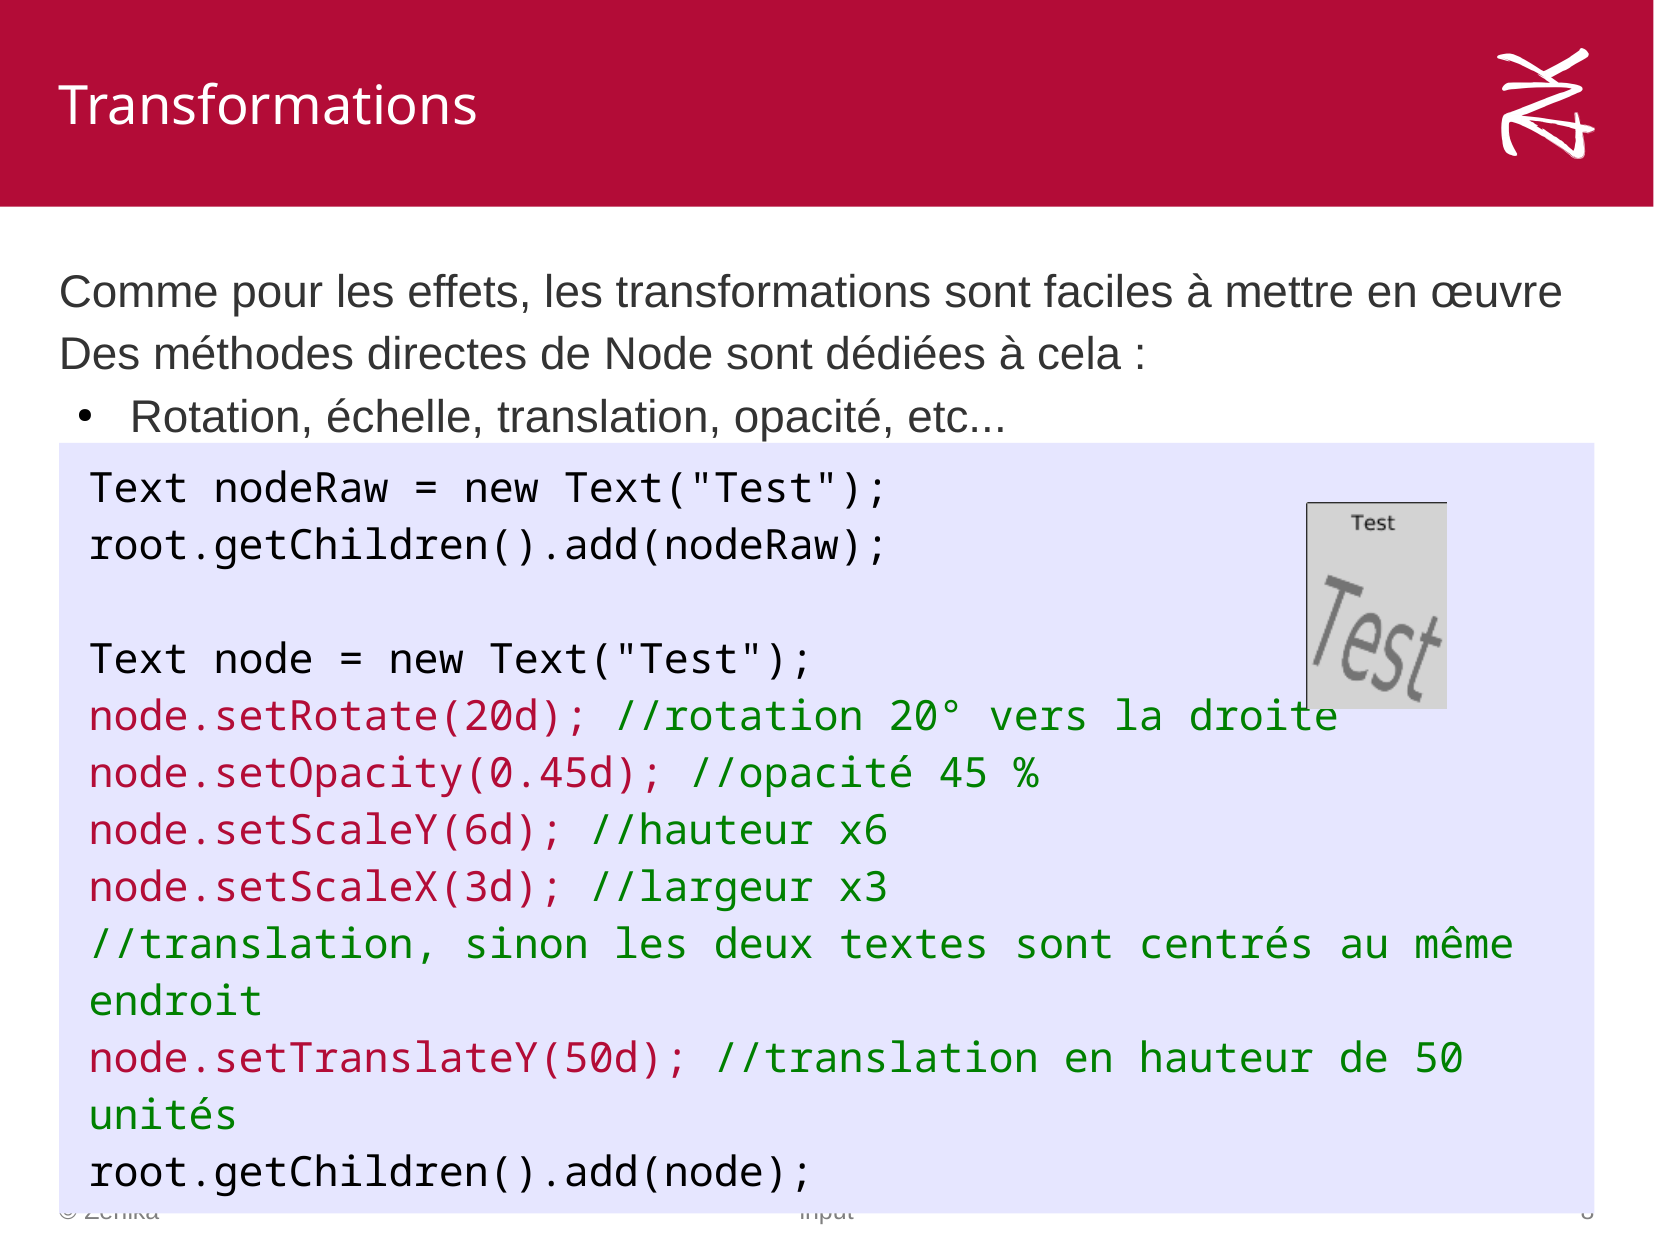

# Transformations
Comme pour les effets, les transformations sont faciles à mettre en œuvre
Des méthodes directes de Node sont dédiées à cela :
Rotation, échelle, translation, opacité, etc...
A noter : une transformation peut faire sortir un nœud de la zone qui lui a été assignée par son conteneur
Text nodeRaw = new Text("Test");
root.getChildren().add(nodeRaw);
Text node = new Text("Test");
node.setRotate(20d); //rotation 20° vers la droite
node.setOpacity(0.45d); //opacité 45 %
node.setScaleY(6d); //hauteur x6
node.setScaleX(3d); //largeur x3
//translation, sinon les deux textes sont centrés au même endroit
node.setTranslateY(50d); //translation en hauteur de 50 unités
root.getChildren().add(node);